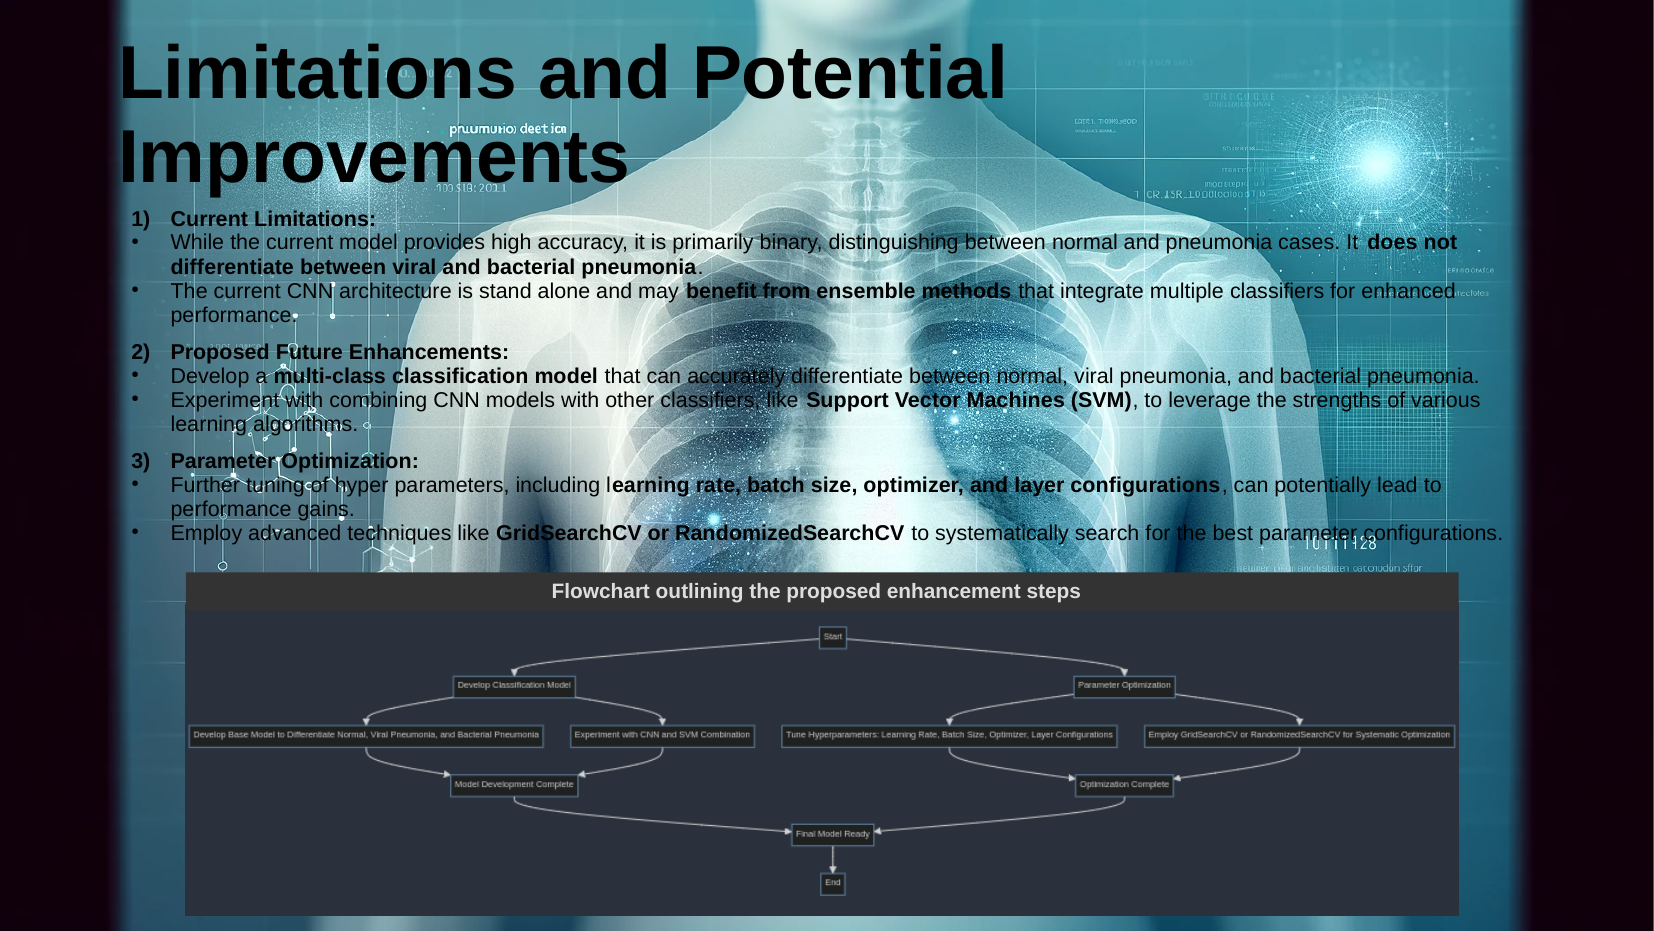

# Limitations and Potential Improvements
Current Limitations:
While the current model provides high accuracy, it is primarily binary, distinguishing between normal and pneumonia cases. It does not differentiate between viral and bacterial pneumonia.
The current CNN architecture is stand alone and may benefit from ensemble methods that integrate multiple classifiers for enhanced performance.
Proposed Future Enhancements:
Develop a multi-class classification model that can accurately differentiate between normal, viral pneumonia, and bacterial pneumonia.
Experiment with combining CNN models with other classifiers, like Support Vector Machines (SVM), to leverage the strengths of various learning algorithms.
Parameter Optimization:
Further tuning of hyper parameters, including learning rate, batch size, optimizer, and layer configurations, can potentially lead to performance gains.
Employ advanced techniques like GridSearchCV or RandomizedSearchCV to systematically search for the best parameter configurations.
Flowchart outlining the proposed enhancement steps